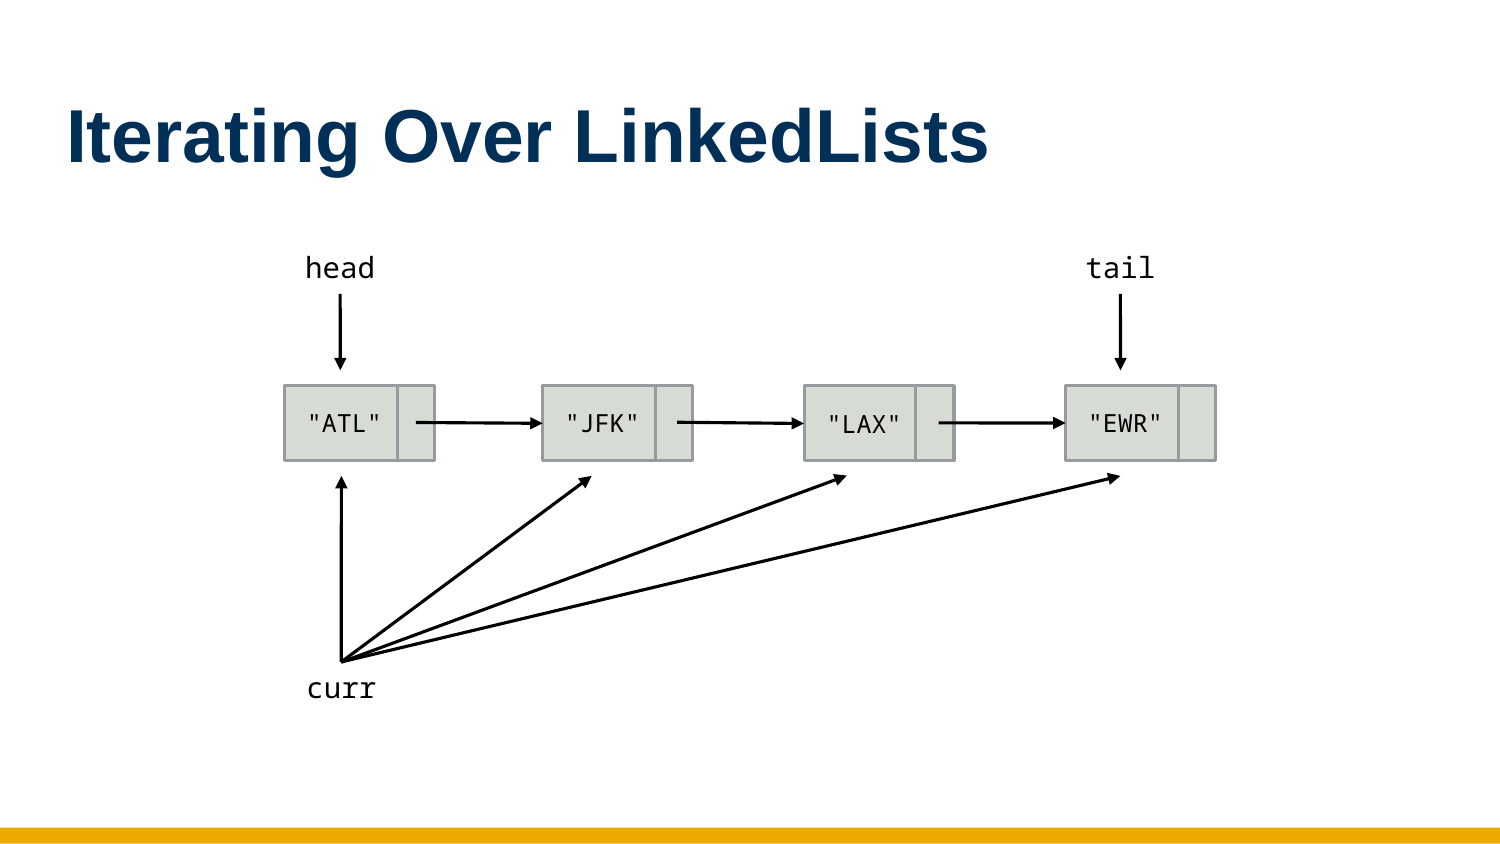

# Iterating Over LinkedLists
head
tail
"LAX"
"ATL"
"JFK"
"EWR"
curr